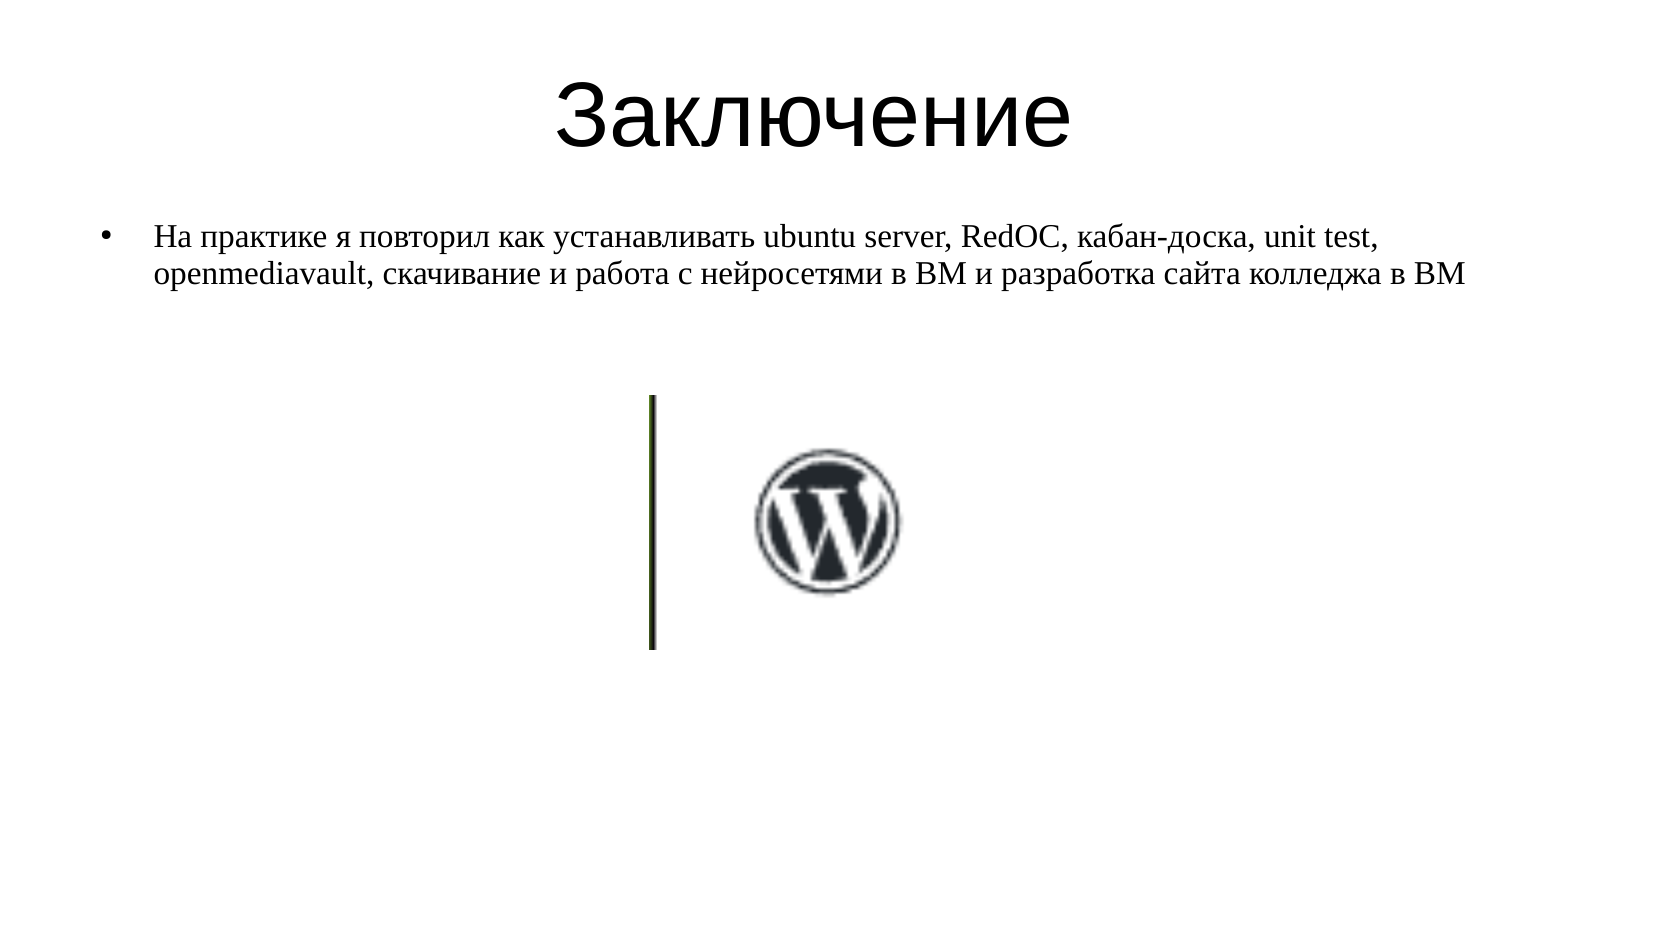

# Заключение
На практике я повторил как устанавливать ubuntu server, RedOC, кабан-доска, unit test, openmediavault, скачивание и работа с нейросетями в ВМ и разработка сайта колледжа в ВМ